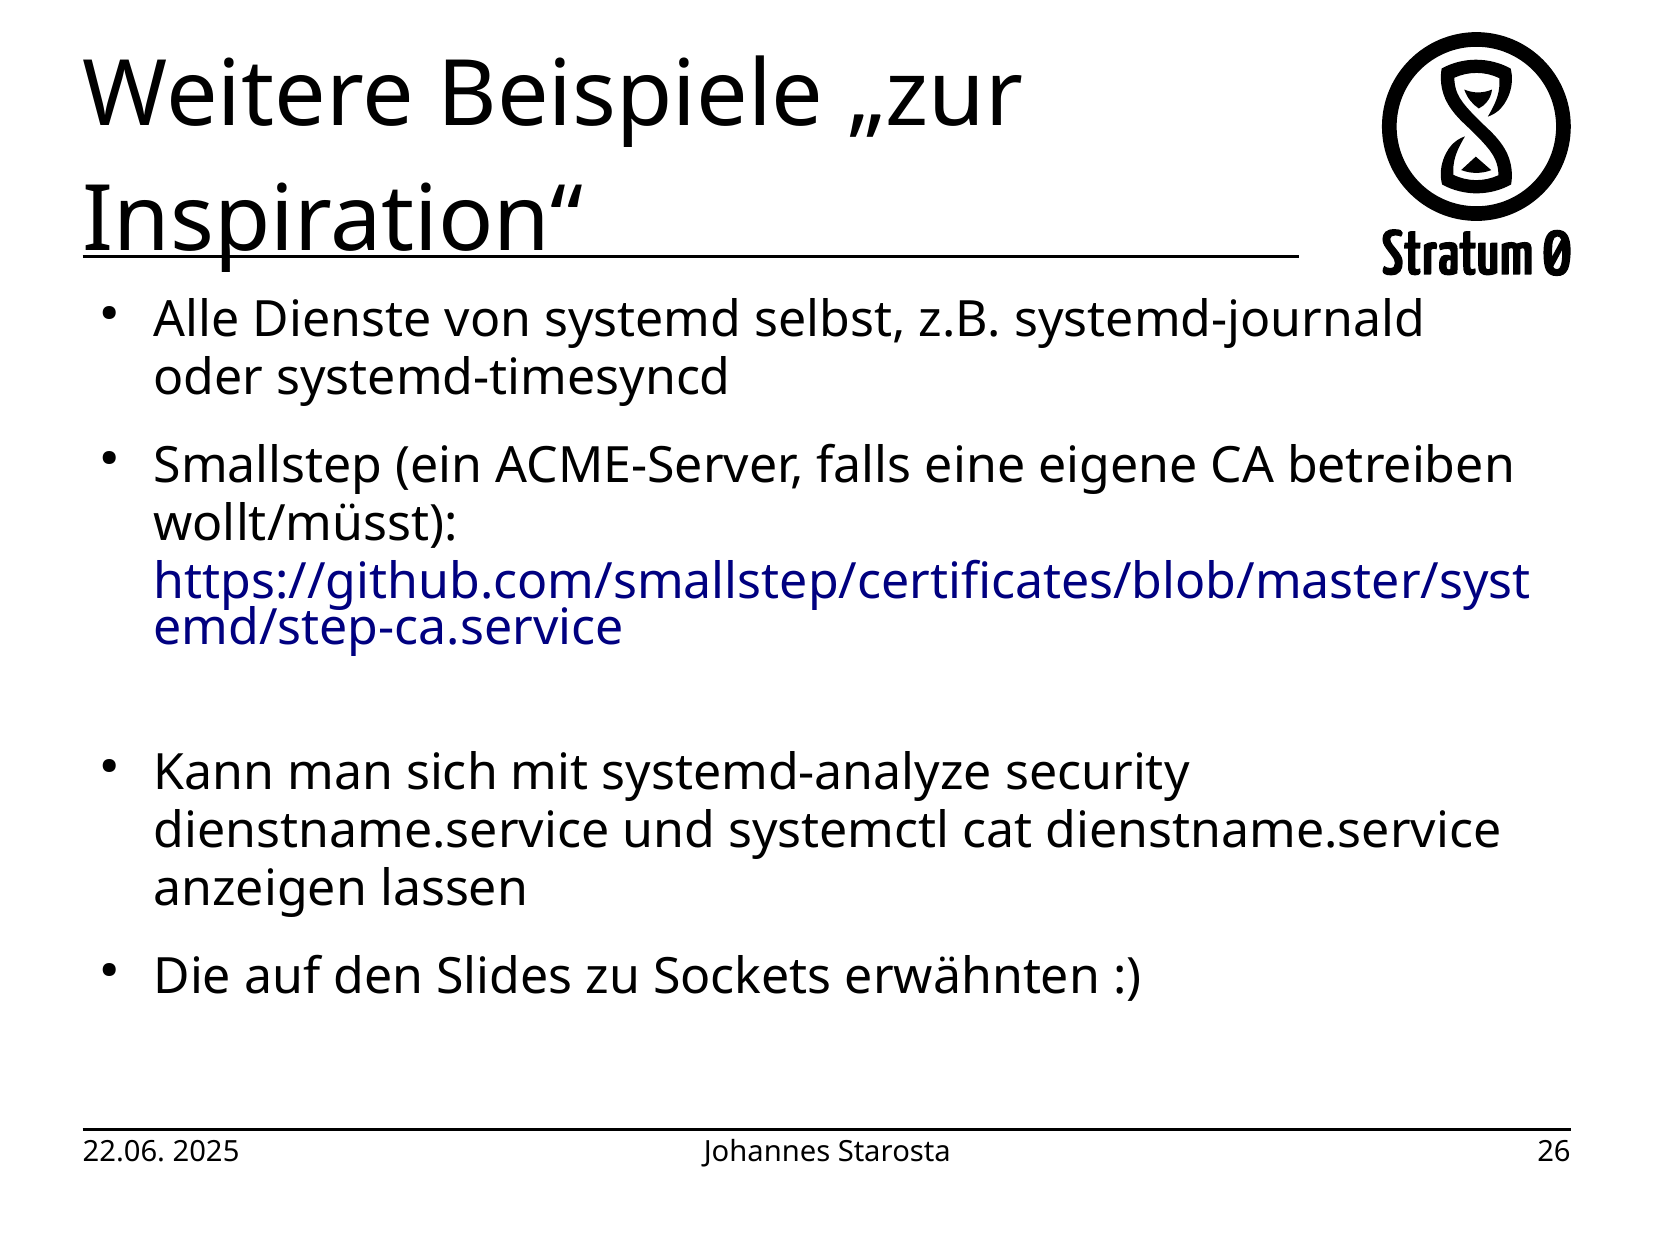

# Weitere Beispiele „zur Inspiration“
Alle Dienste von systemd selbst, z.B. systemd-journald oder systemd-timesyncd
Smallstep (ein ACME-Server, falls eine eigene CA betreiben wollt/müsst): https://github.com/smallstep/certificates/blob/master/systemd/step-ca.service
Kann man sich mit systemd-analyze security dienstname.service und systemctl cat dienstname.service anzeigen lassen
Die auf den Slides zu Sockets erwähnten :)
Chrissi^
26